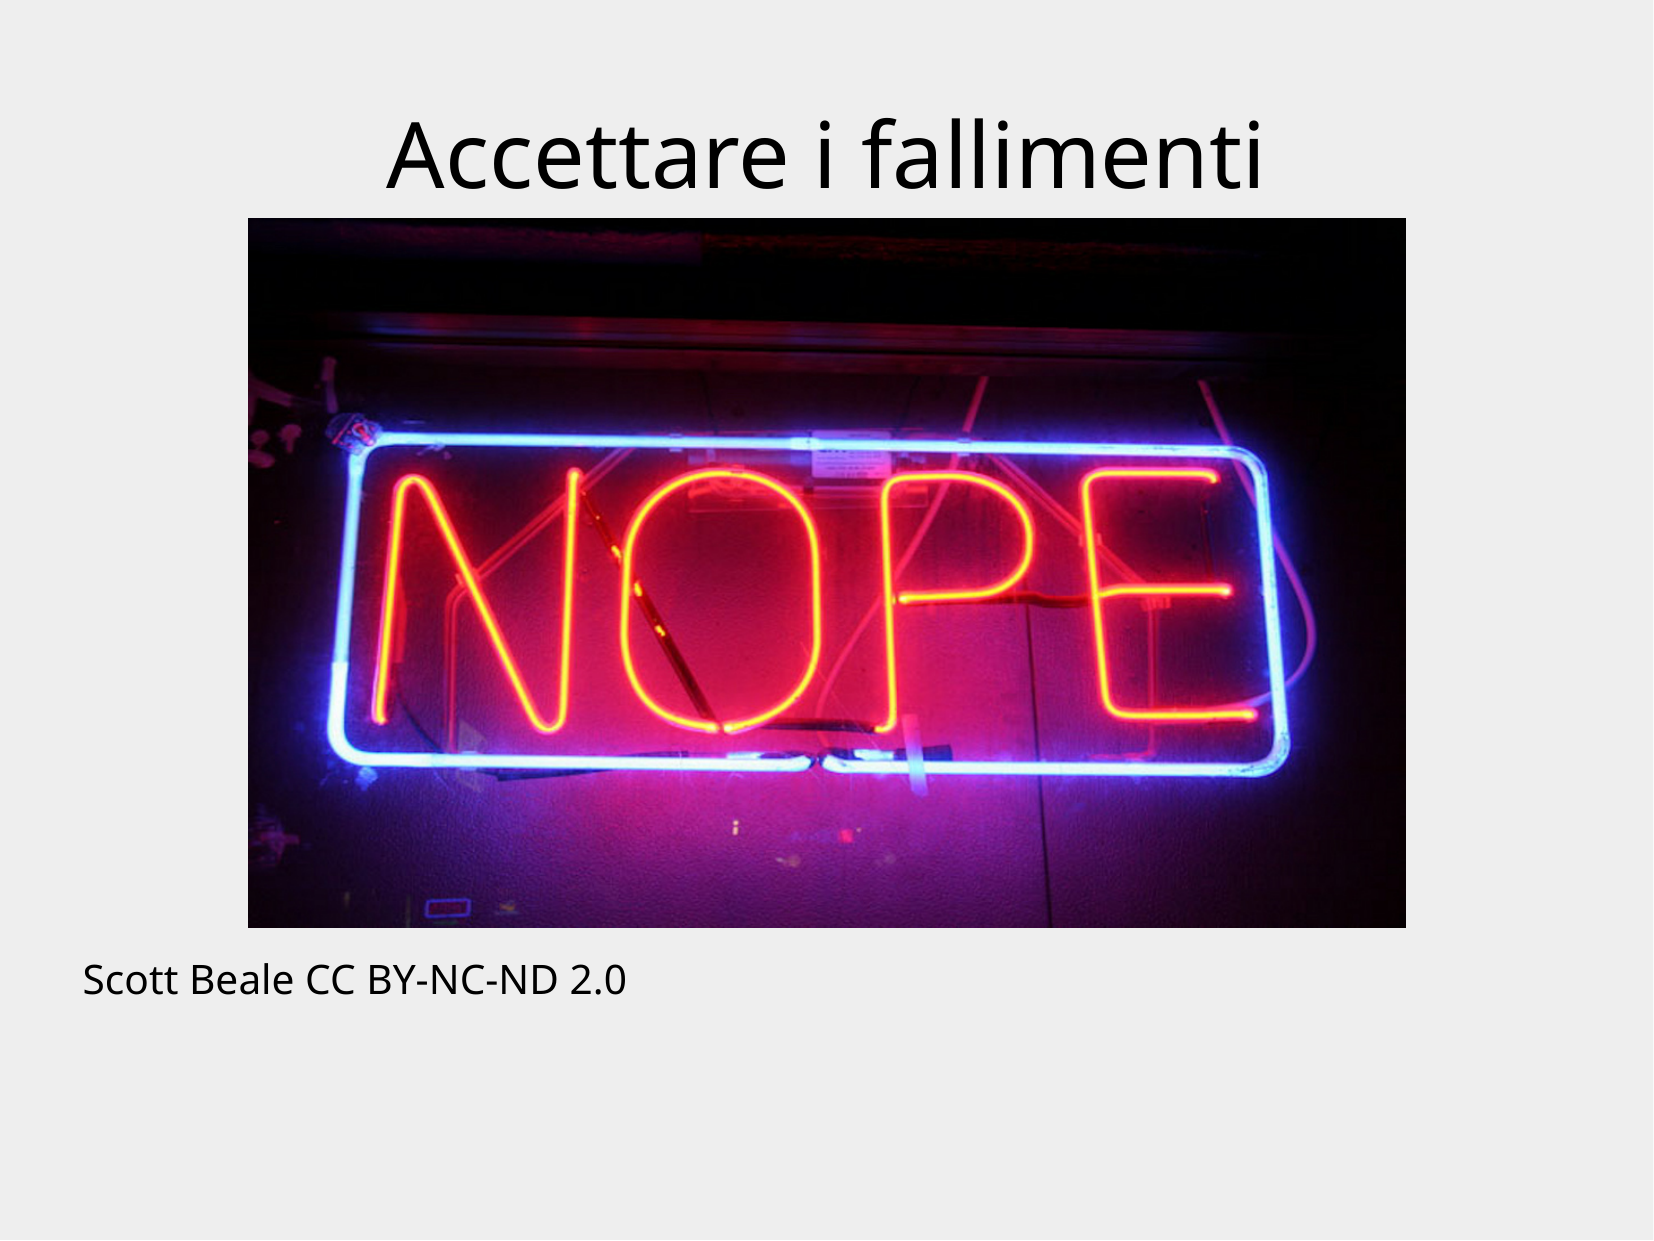

# Accettare i fallimenti
Scott Beale CC BY-NC-ND 2.0